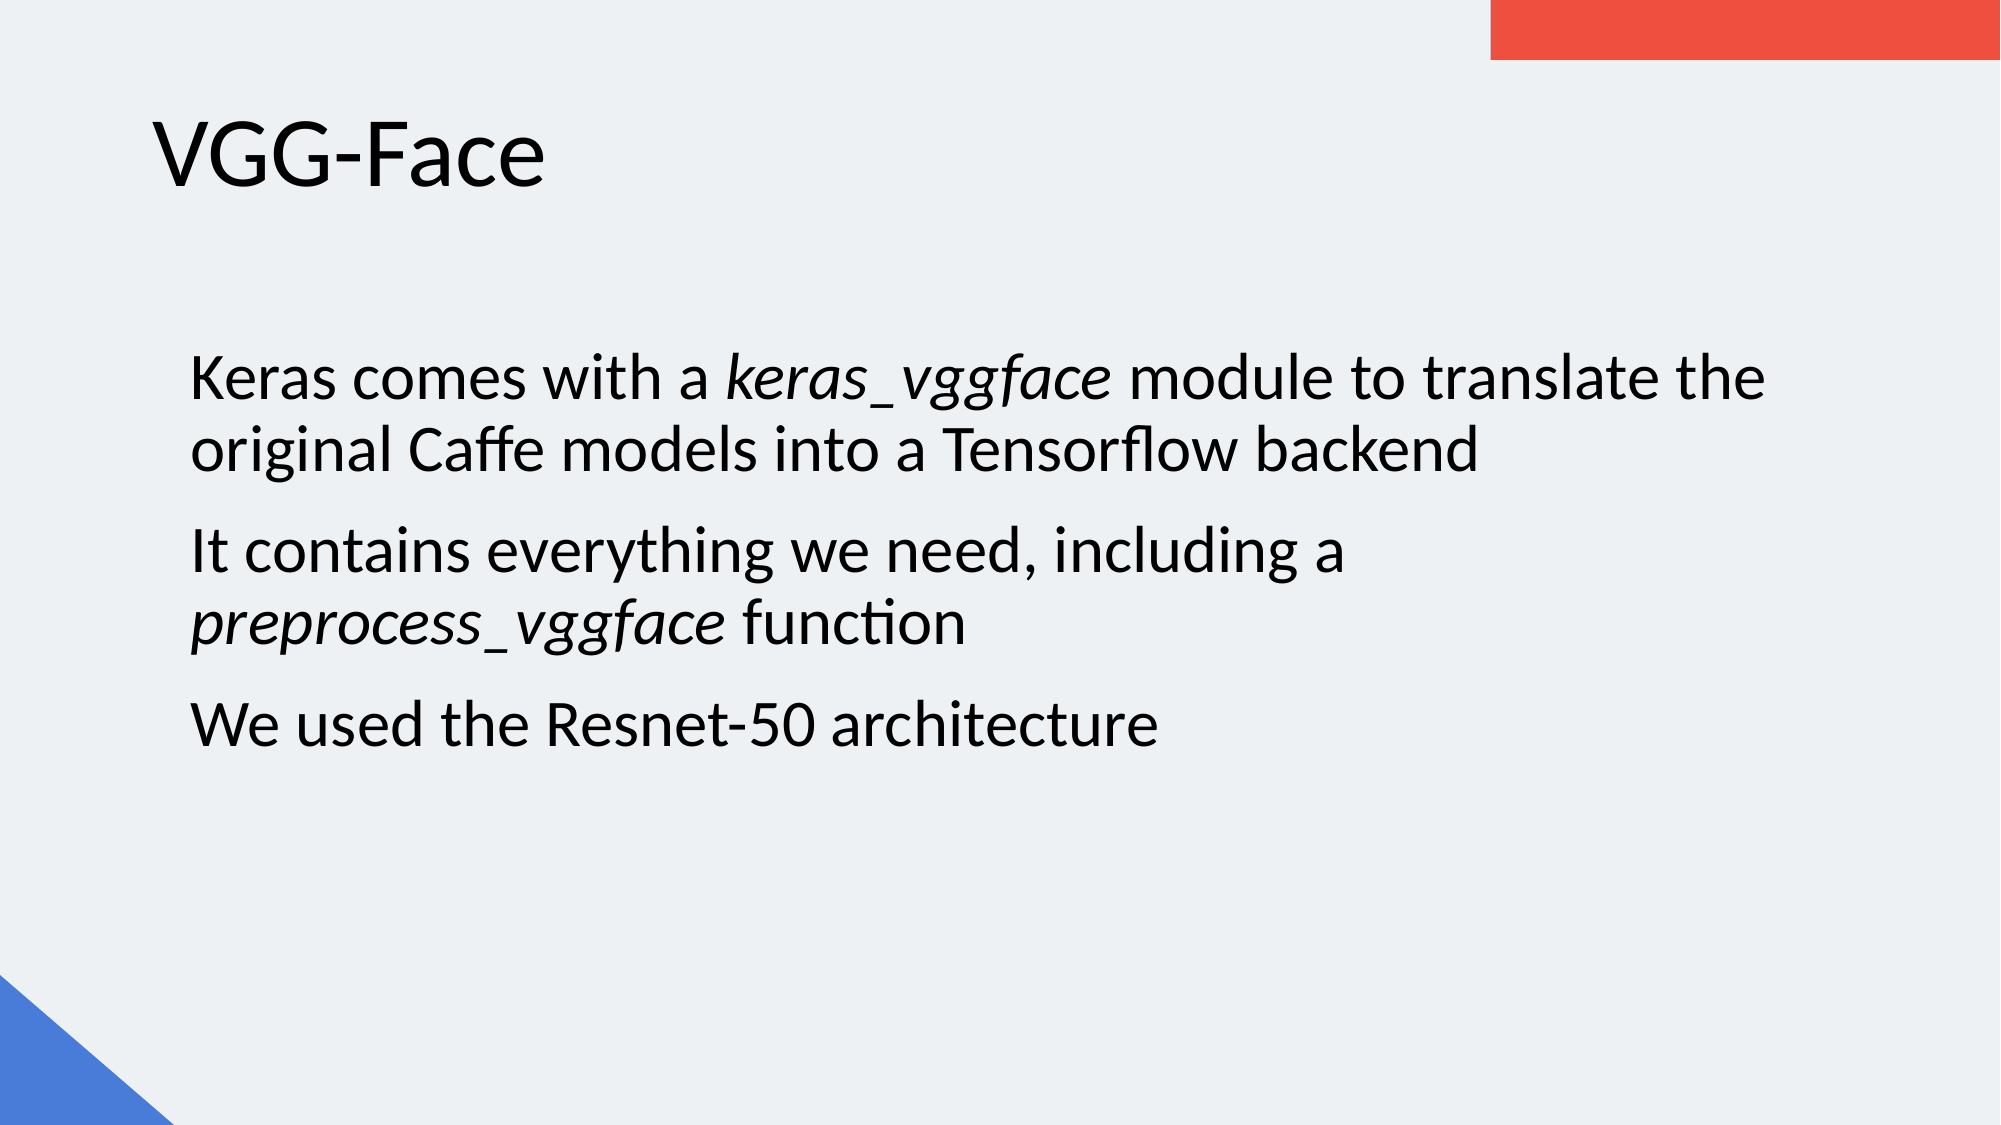

# VGG-Face
Keras comes with a keras_vggface module to translate the original Caffe models into a Tensorflow backend
It contains everything we need, including a preprocess_vggface function
We used the Resnet-50 architecture